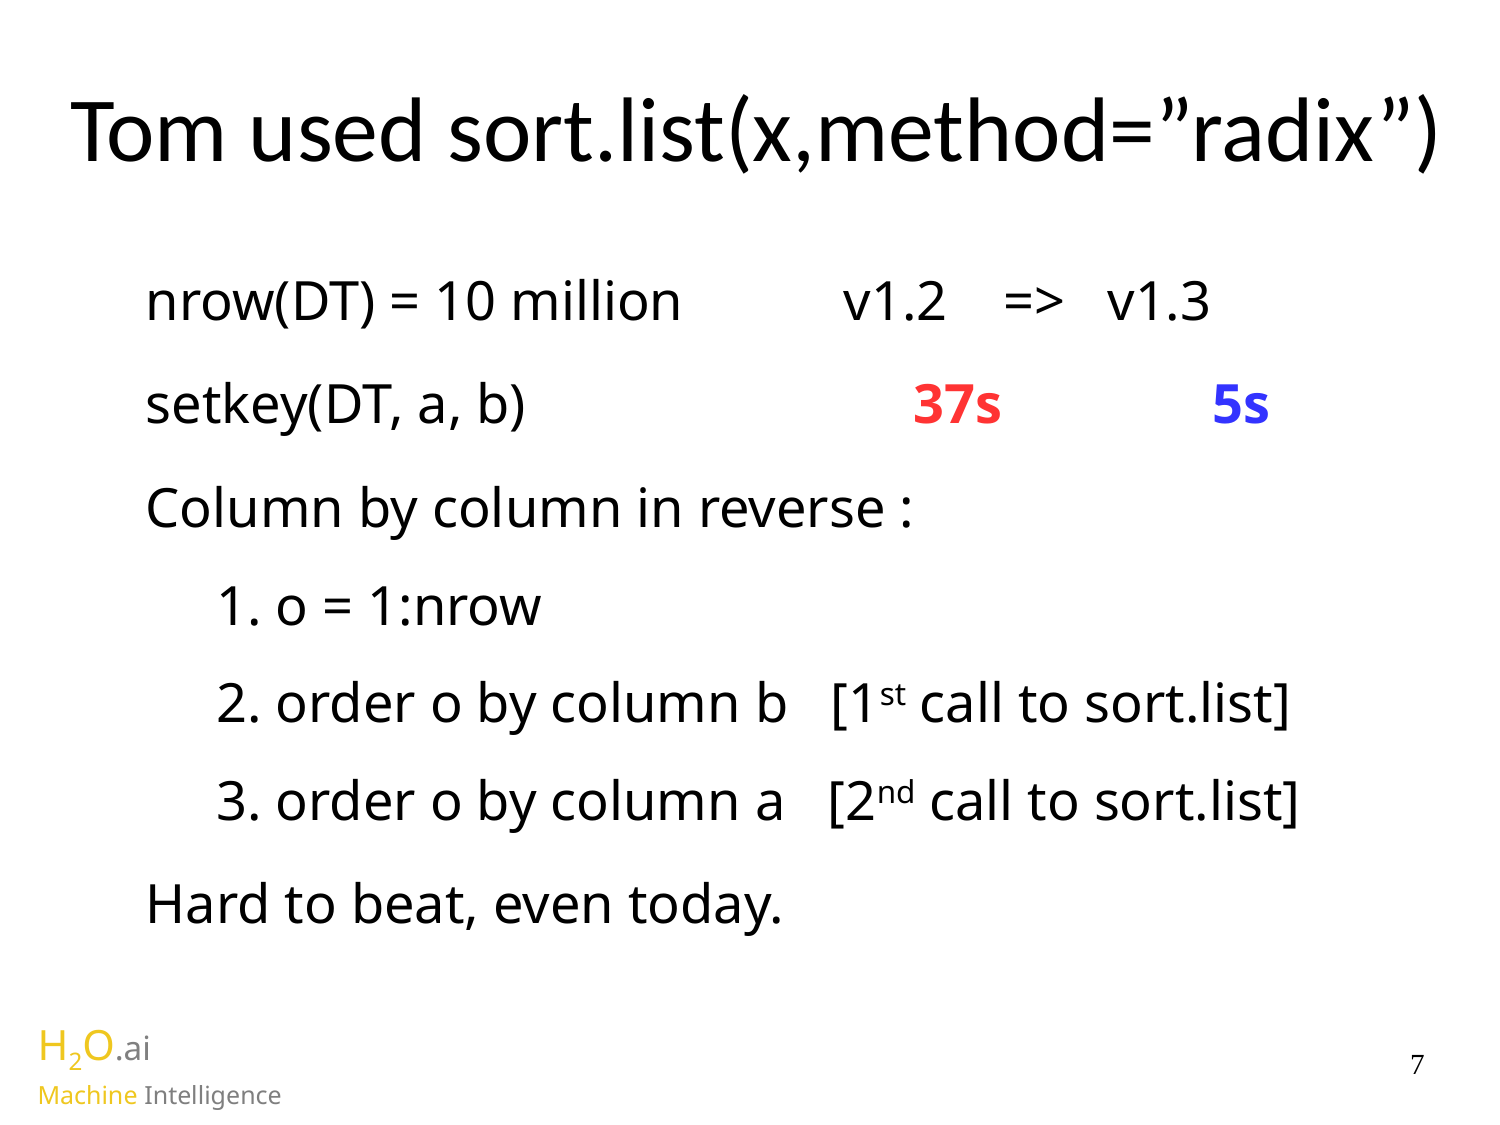

# Tom used sort.list(x,method=”radix”)
nrow(DT) = 10 million 	 v1.2 => v1.3
setkey(DT, a, b) 			 37s 5s
Column by column in reverse :
1. o = 1:nrow
2. order o by column b [1st call to sort.list]
3. order o by column a [2nd call to sort.list]
Hard to beat, even today.
7